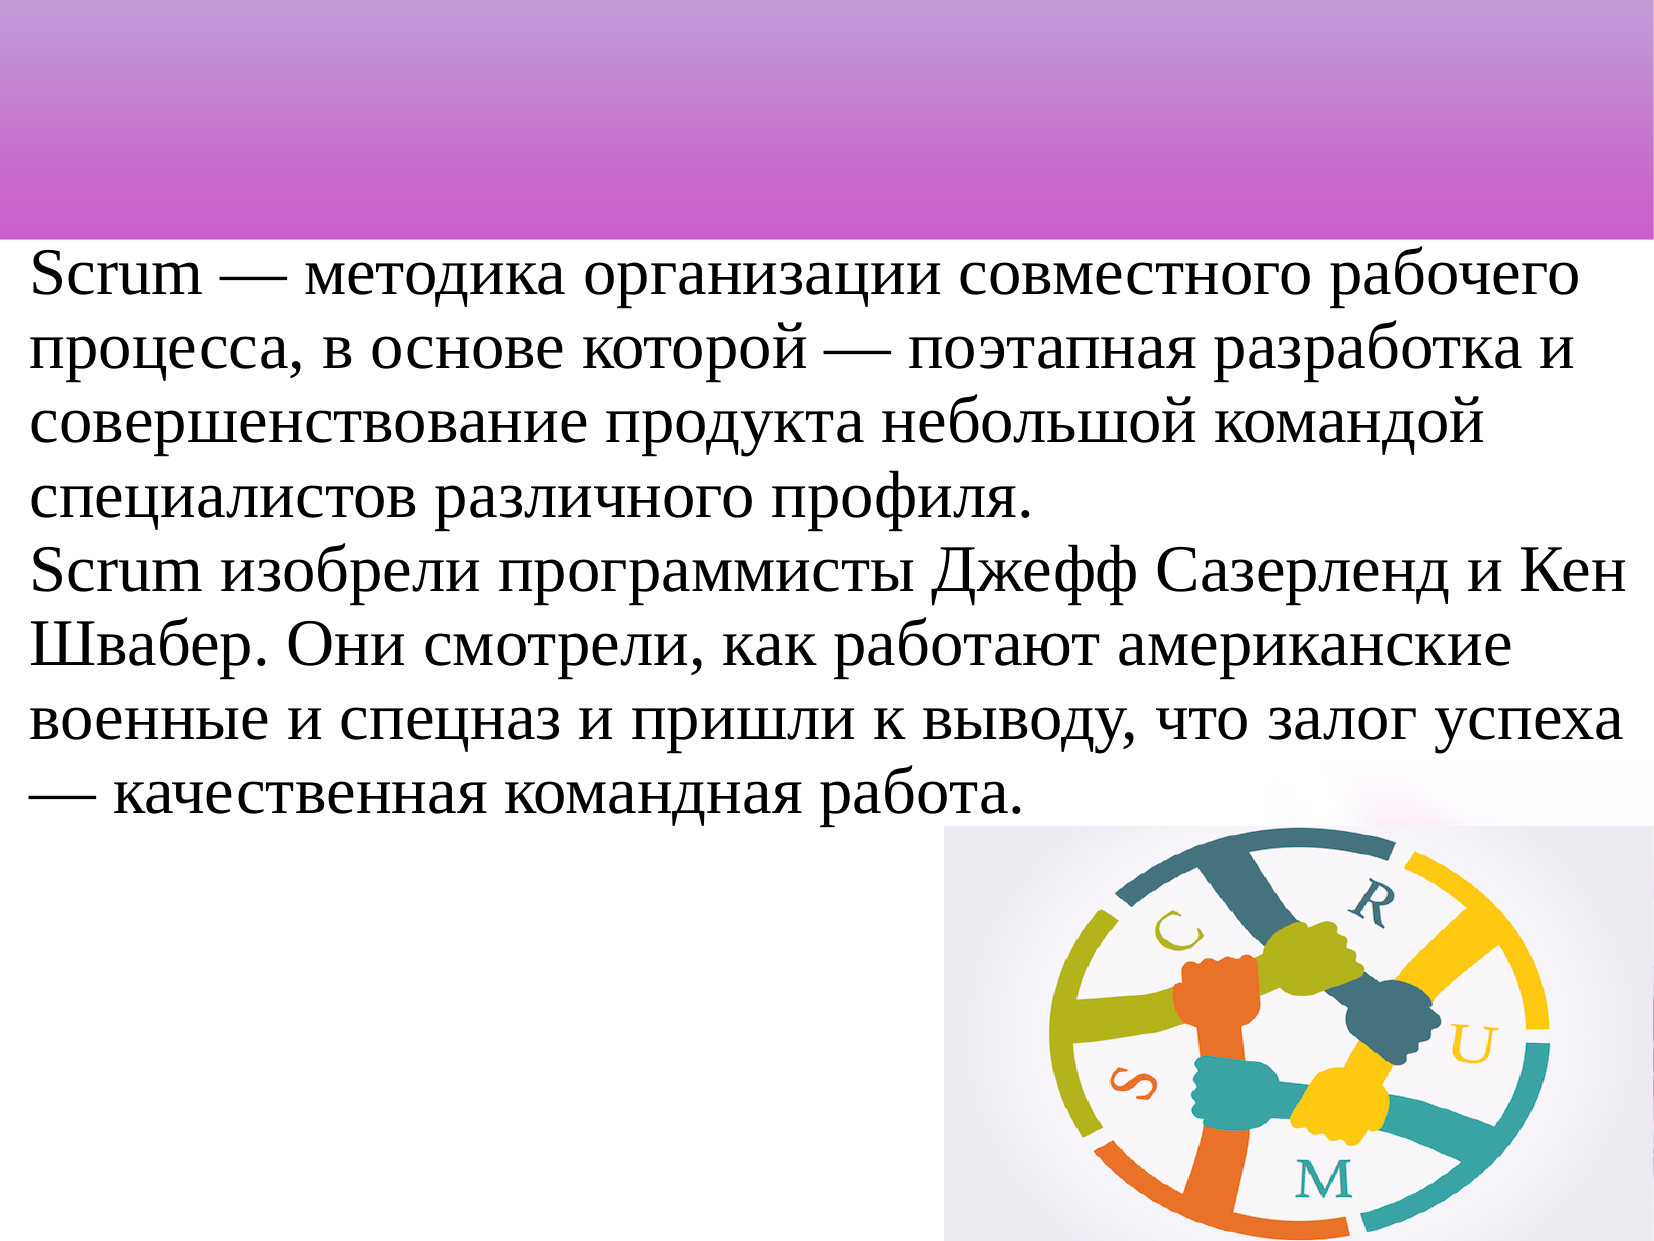

# Scrum — методика организации совместного рабочего процесса, в основе которой — поэтапная разработка и совершенствование продукта небольшой командой специалистов различного профиля.
Scrum изобрели программисты Джефф Сазерленд и Кен Швабер. Они смотрели, как работают американские военные и спецназ и пришли к выводу, что залог успеха — качественная командная работа.